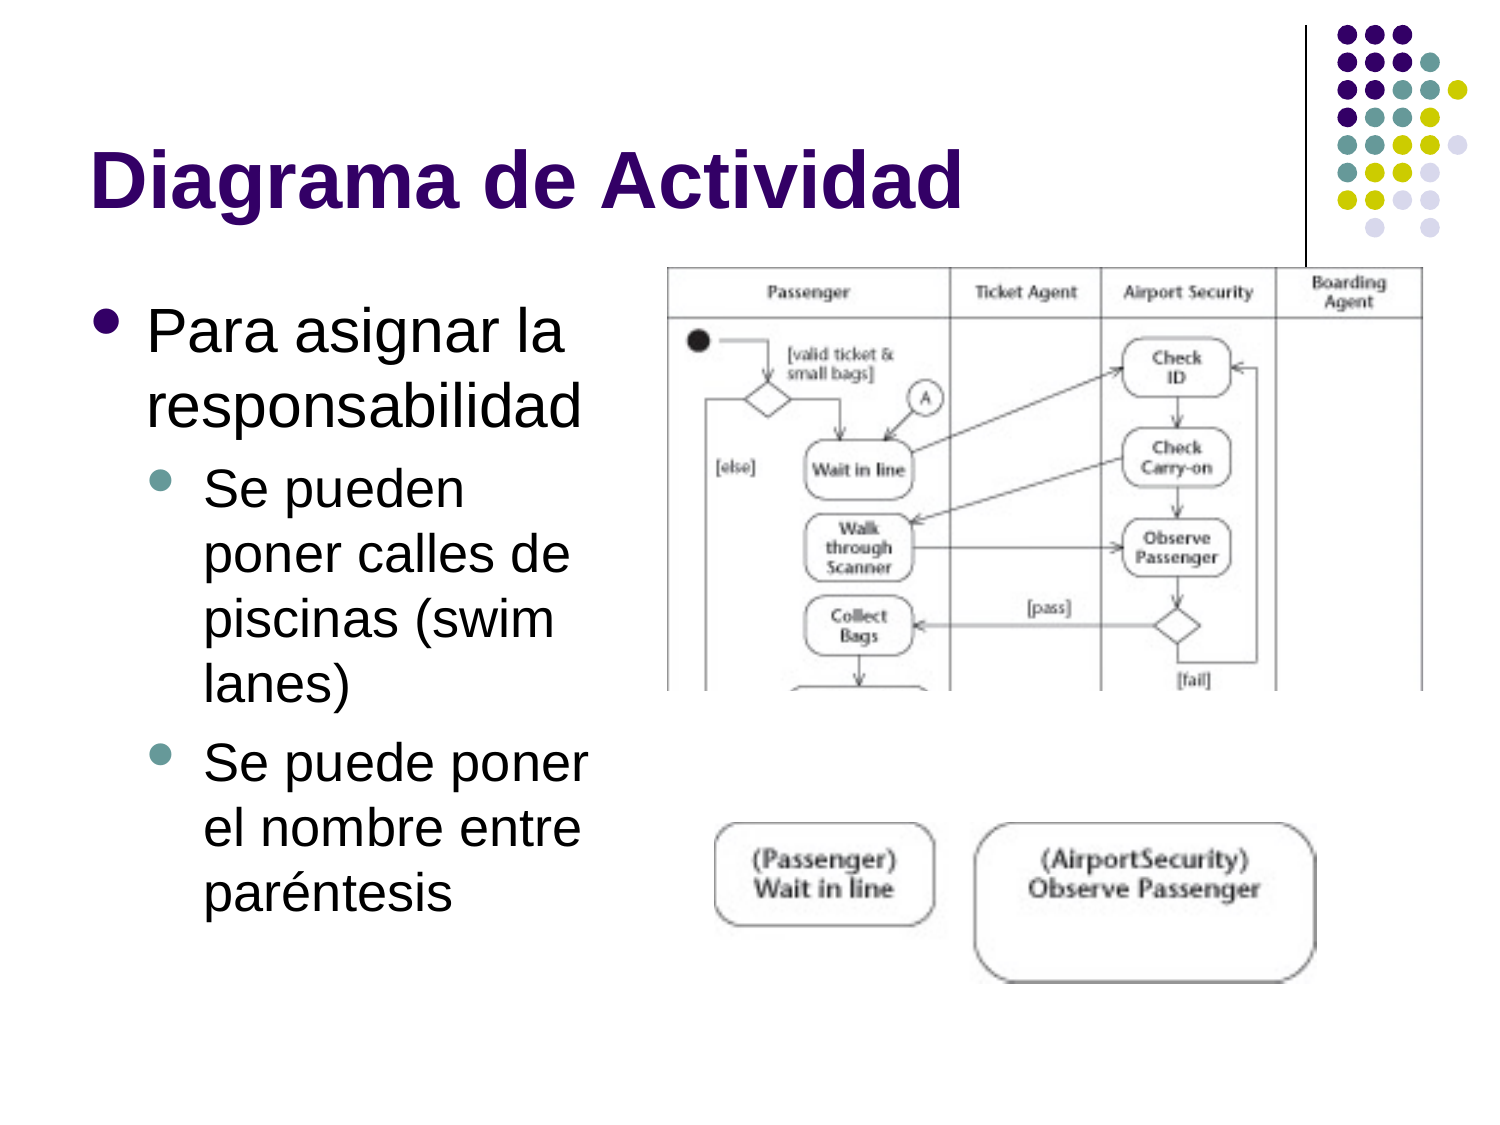

# Diagrama de Actividad
Para asignar la responsabilidad
Se pueden poner calles de piscinas (swim lanes)
Se puede poner el nombre entre paréntesis